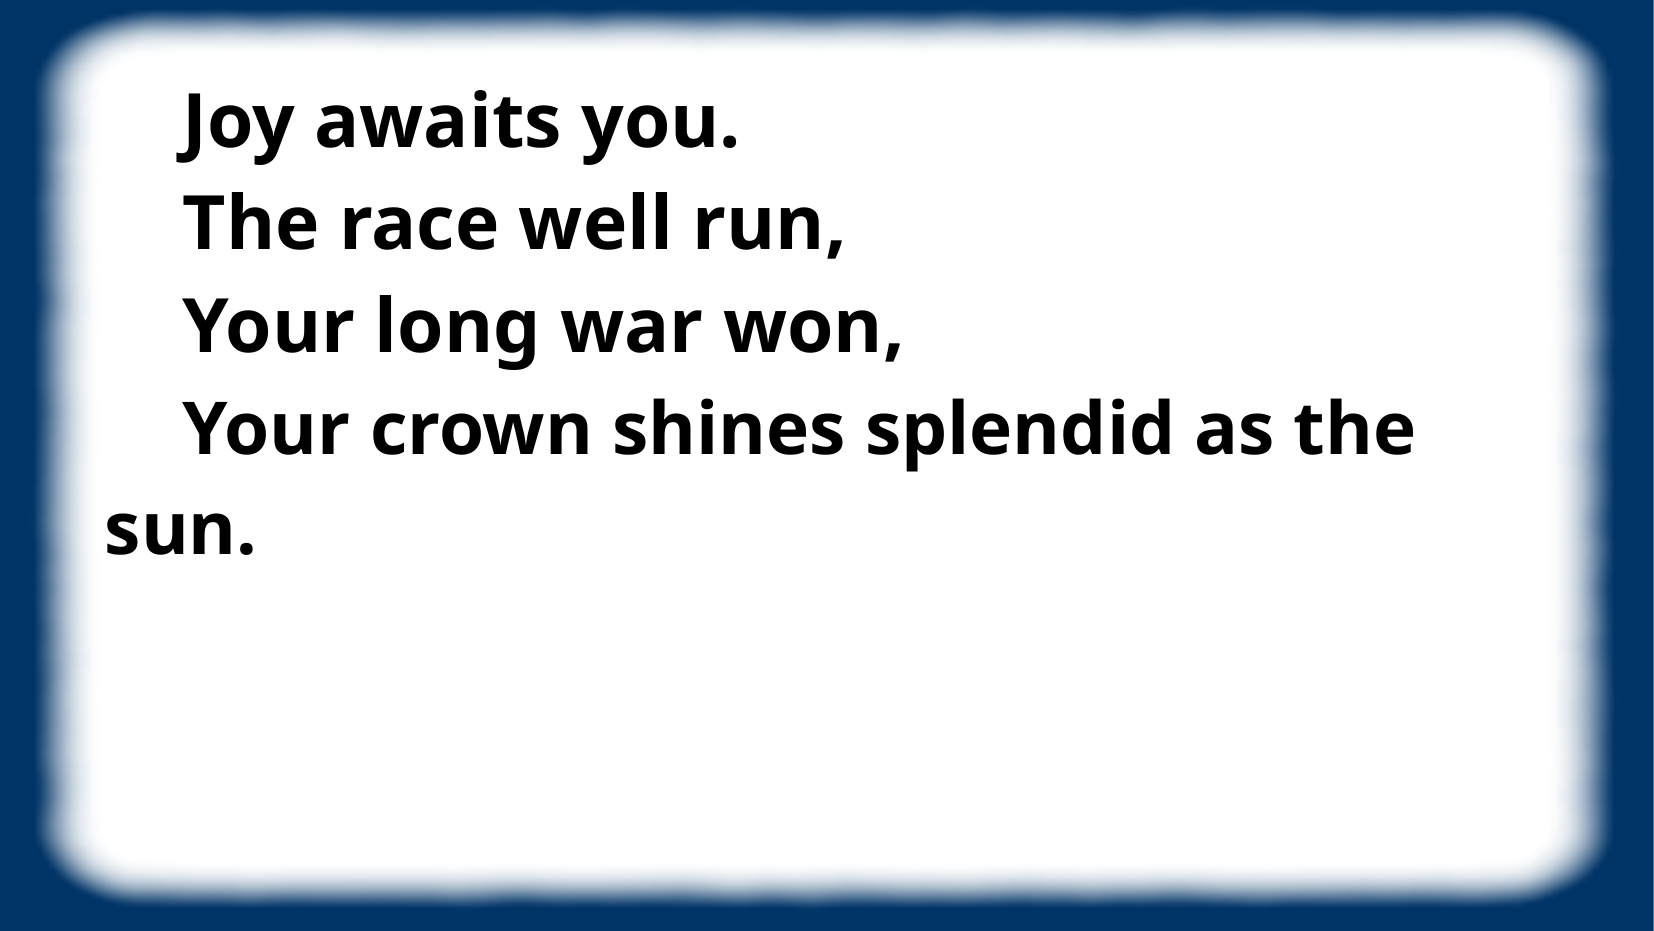

Joy awaits you.
 The race well run,
 Your long war won,
 Your crown shines splendid as the sun.